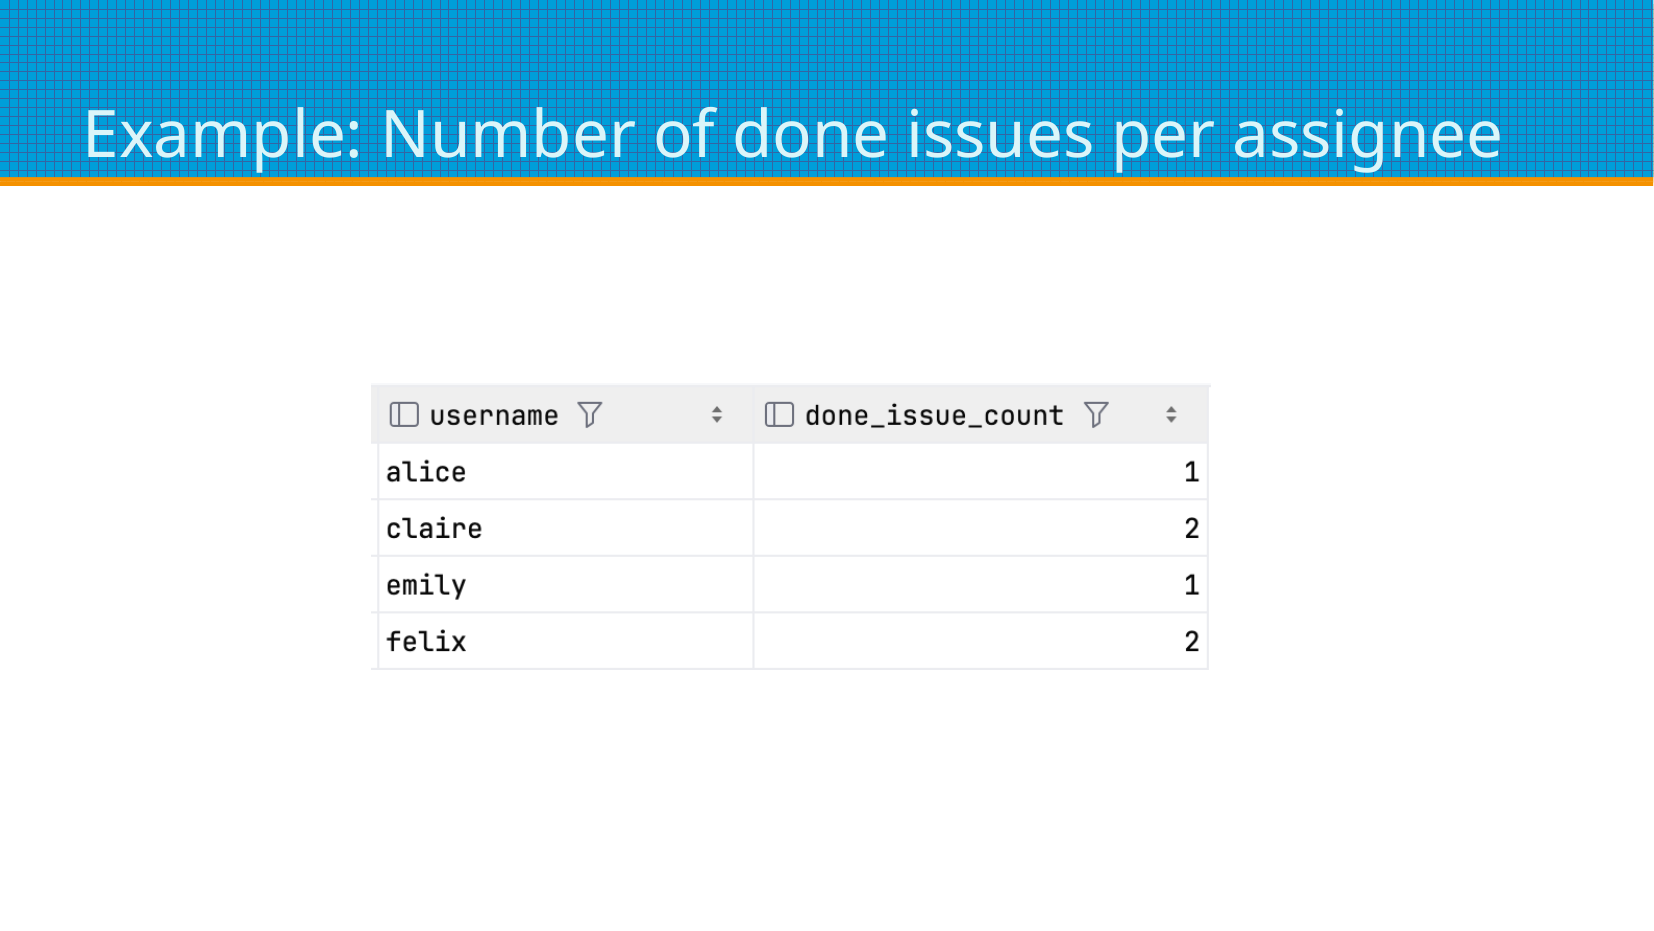

# Example: Number of done issues per assignee